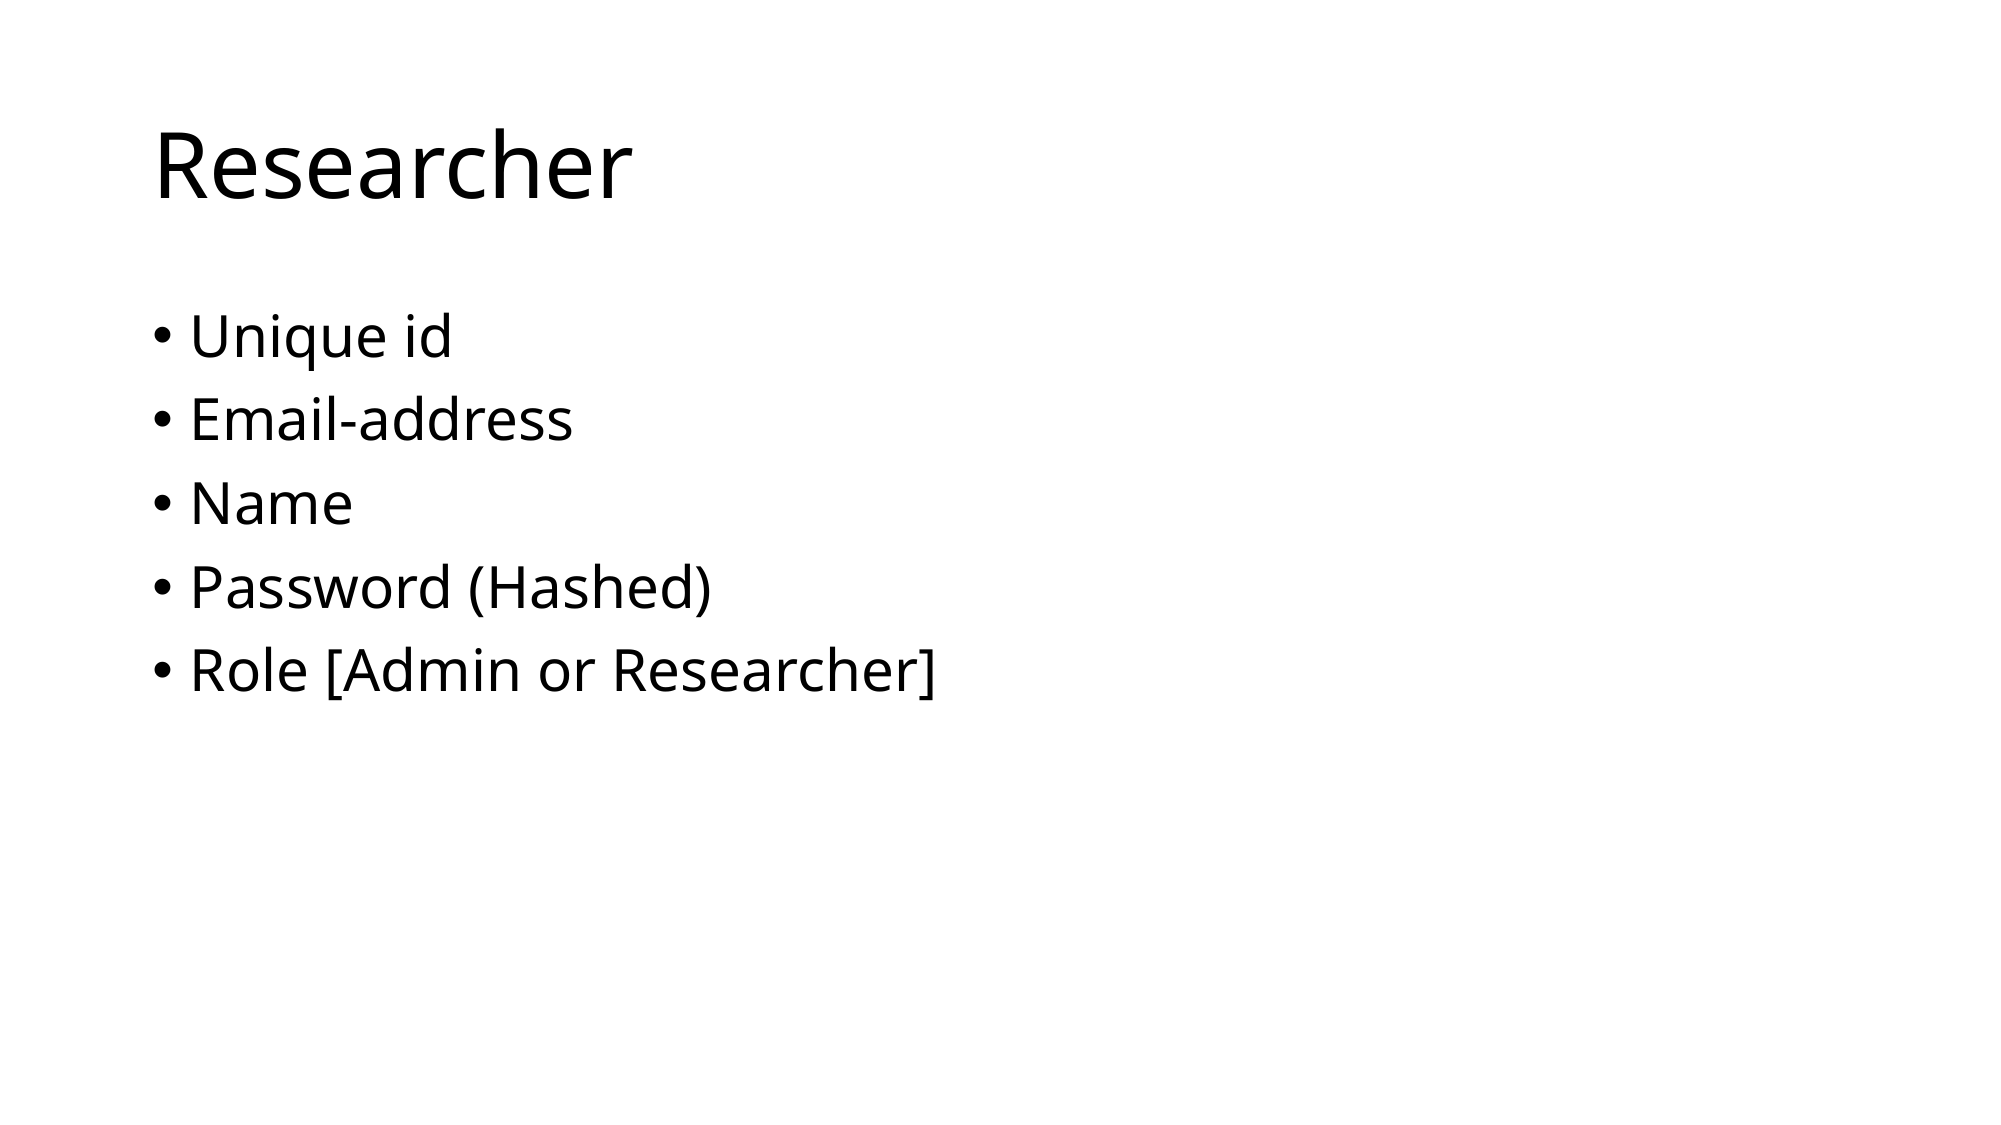

# Researcher
Unique id
Email-address
Name
Password (Hashed)
Role [Admin or Researcher]